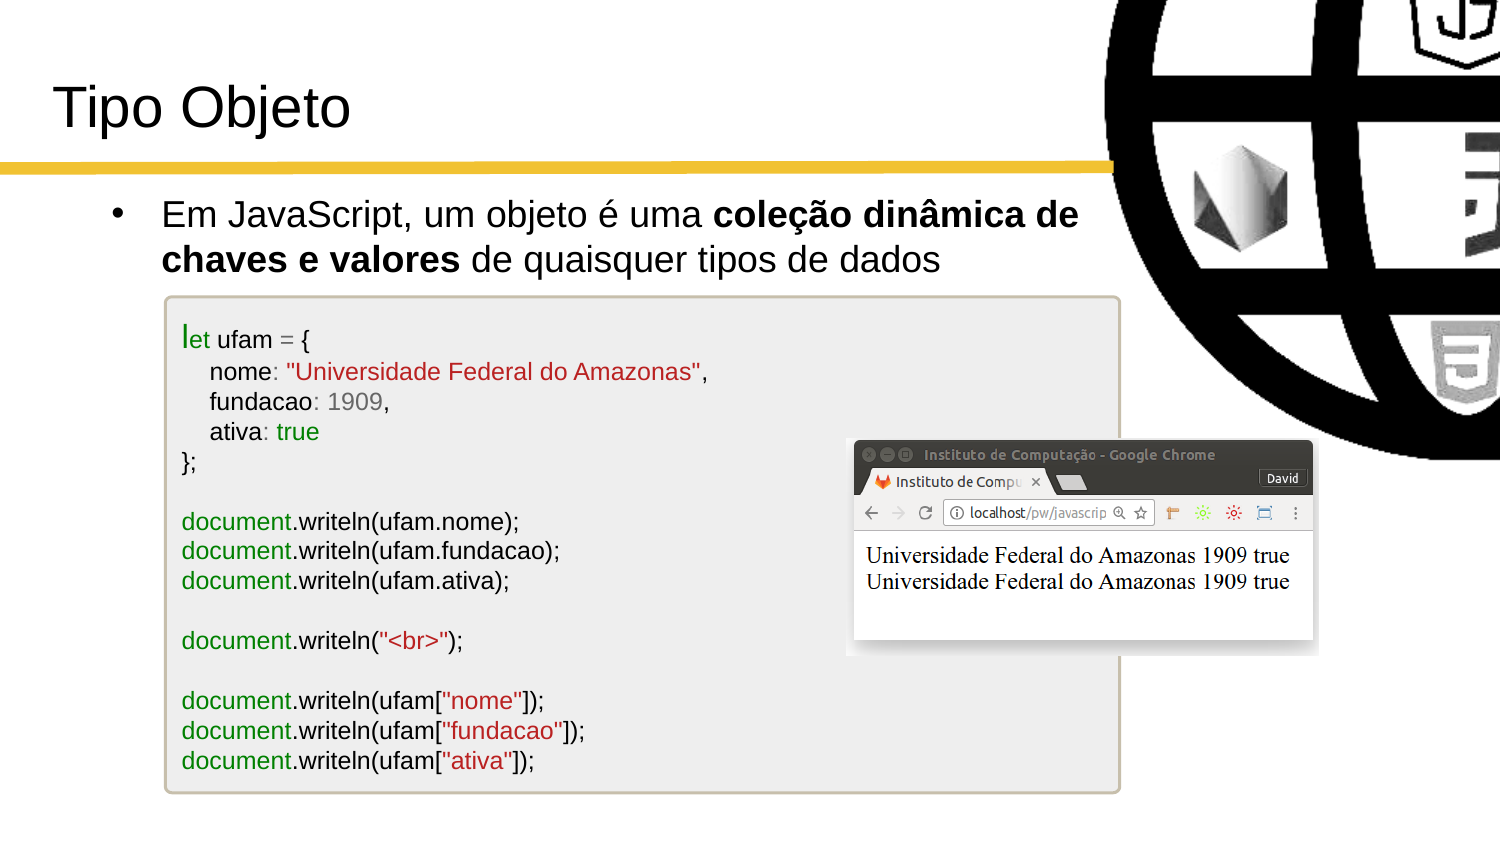

Tipo Objeto
Em JavaScript, um objeto é uma coleção dinâmica de chaves e valores de quaisquer tipos de dados
let ufam = {
 nome: "Universidade Federal do Amazonas",
 fundacao: 1909,
 ativa: true
};
document.writeln(ufam.nome);
document.writeln(ufam.fundacao);
document.writeln(ufam.ativa);
document.writeln("<br>");
document.writeln(ufam["nome"]);
document.writeln(ufam["fundacao"]);
document.writeln(ufam["ativa"]);